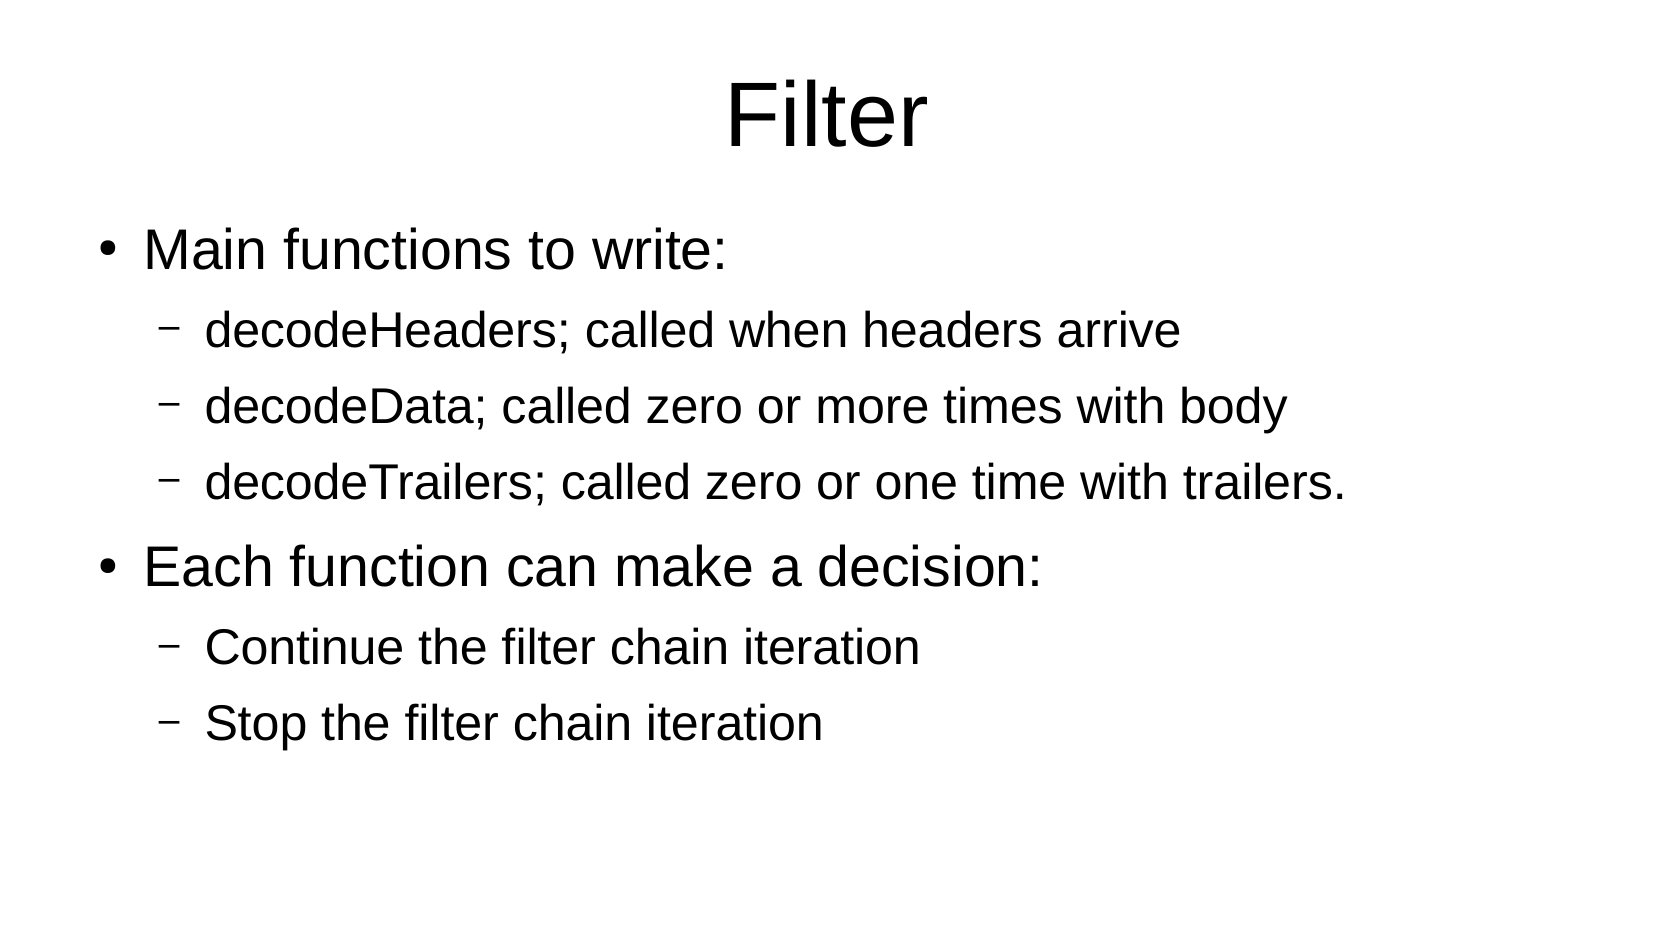

# Filter
Main functions to write:
decodeHeaders; called when headers arrive
decodeData; called zero or more times with body
decodeTrailers; called zero or one time with trailers.
Each function can make a decision:
Continue the filter chain iteration
Stop the filter chain iteration